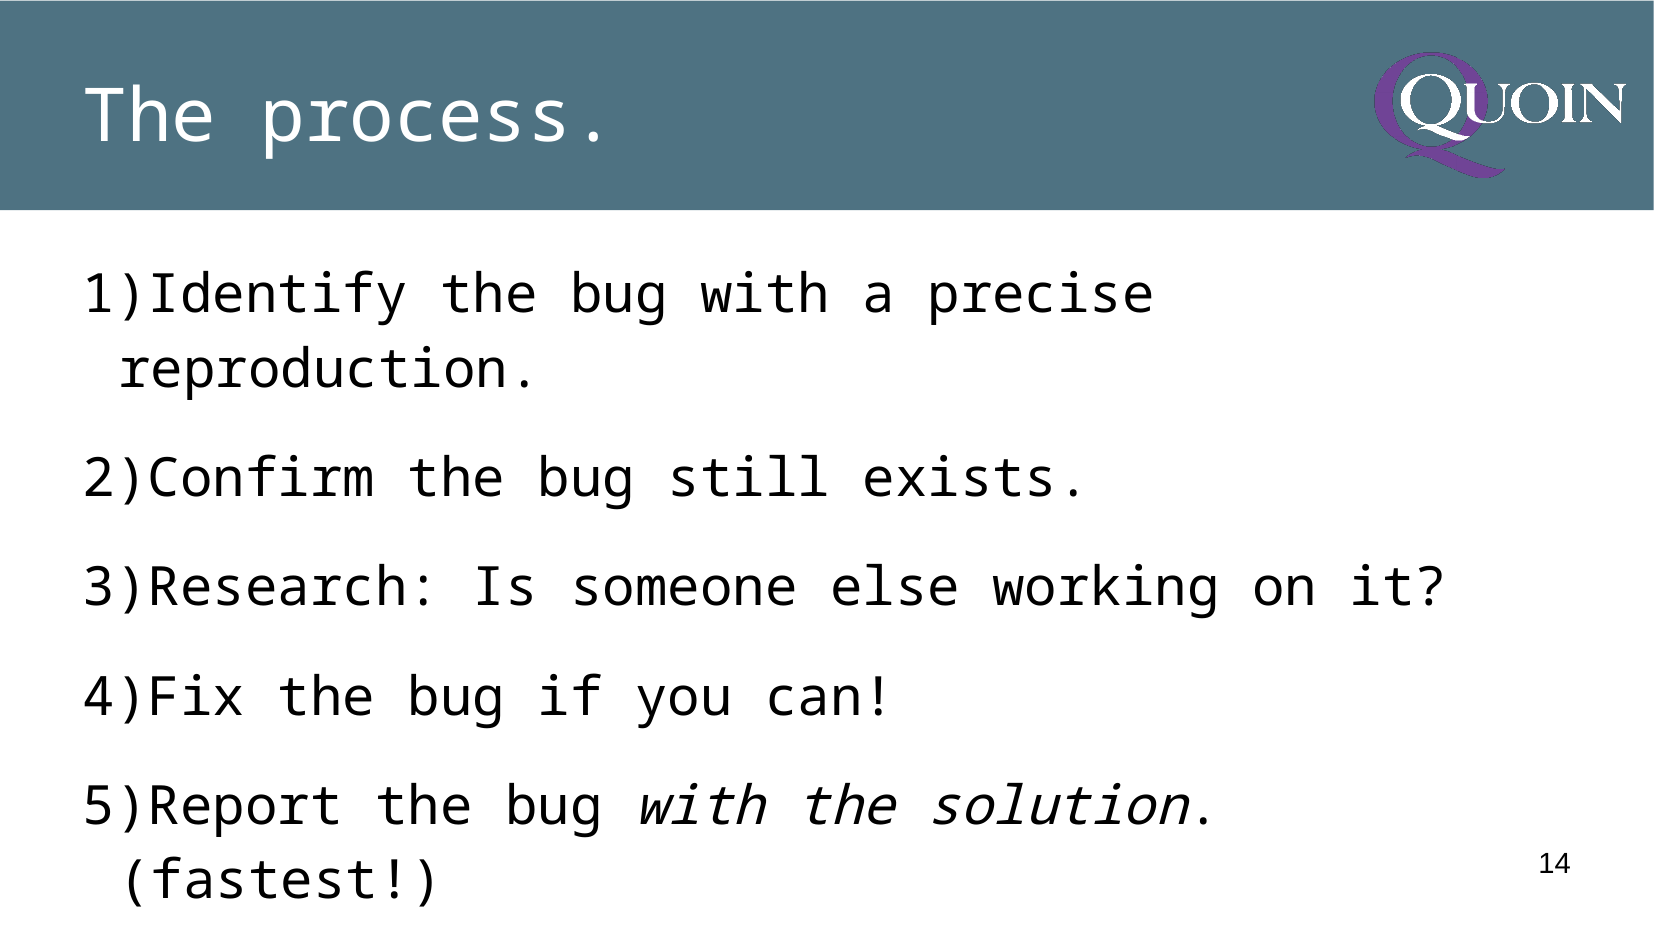

# The process.
Identify the bug with a precise reproduction.
Confirm the bug still exists.
Research: Is someone else working on it?
Fix the bug if you can!
Report the bug with the solution. (fastest!)
14